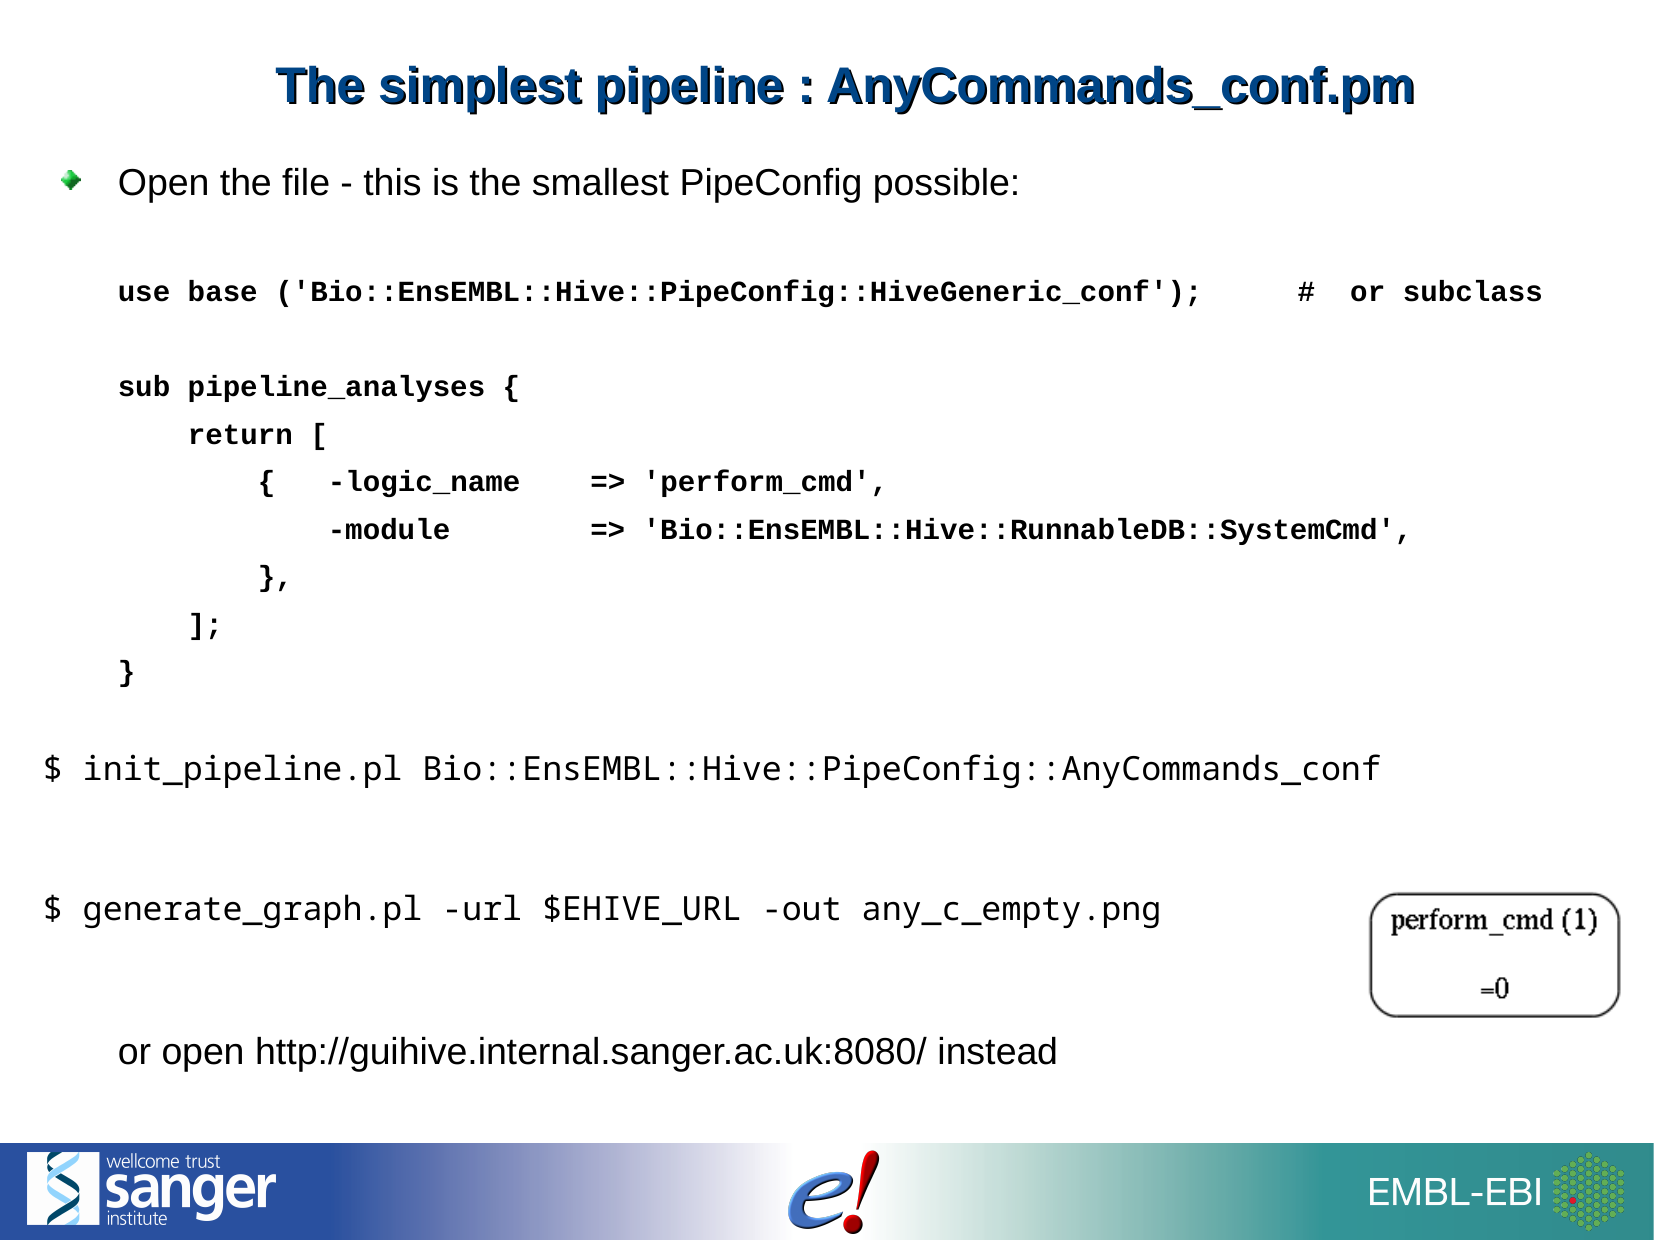

# The simplest pipeline : AnyCommands_conf.pm
Open the file - this is the smallest PipeConfig possible:
use base ('Bio::EnsEMBL::Hive::PipeConfig::HiveGeneric_conf');		# or subclass
sub pipeline_analyses {
 return [
 { -logic_name => 'perform_cmd',
 -module => 'Bio::EnsEMBL::Hive::RunnableDB::SystemCmd',
 },
 ];
}
$ init_pipeline.pl Bio::EnsEMBL::Hive::PipeConfig::AnyCommands_conf
$ generate_graph.pl -url $EHIVE_URL -out any_c_empty.png
or open http://guihive.internal.sanger.ac.uk:8080/ instead